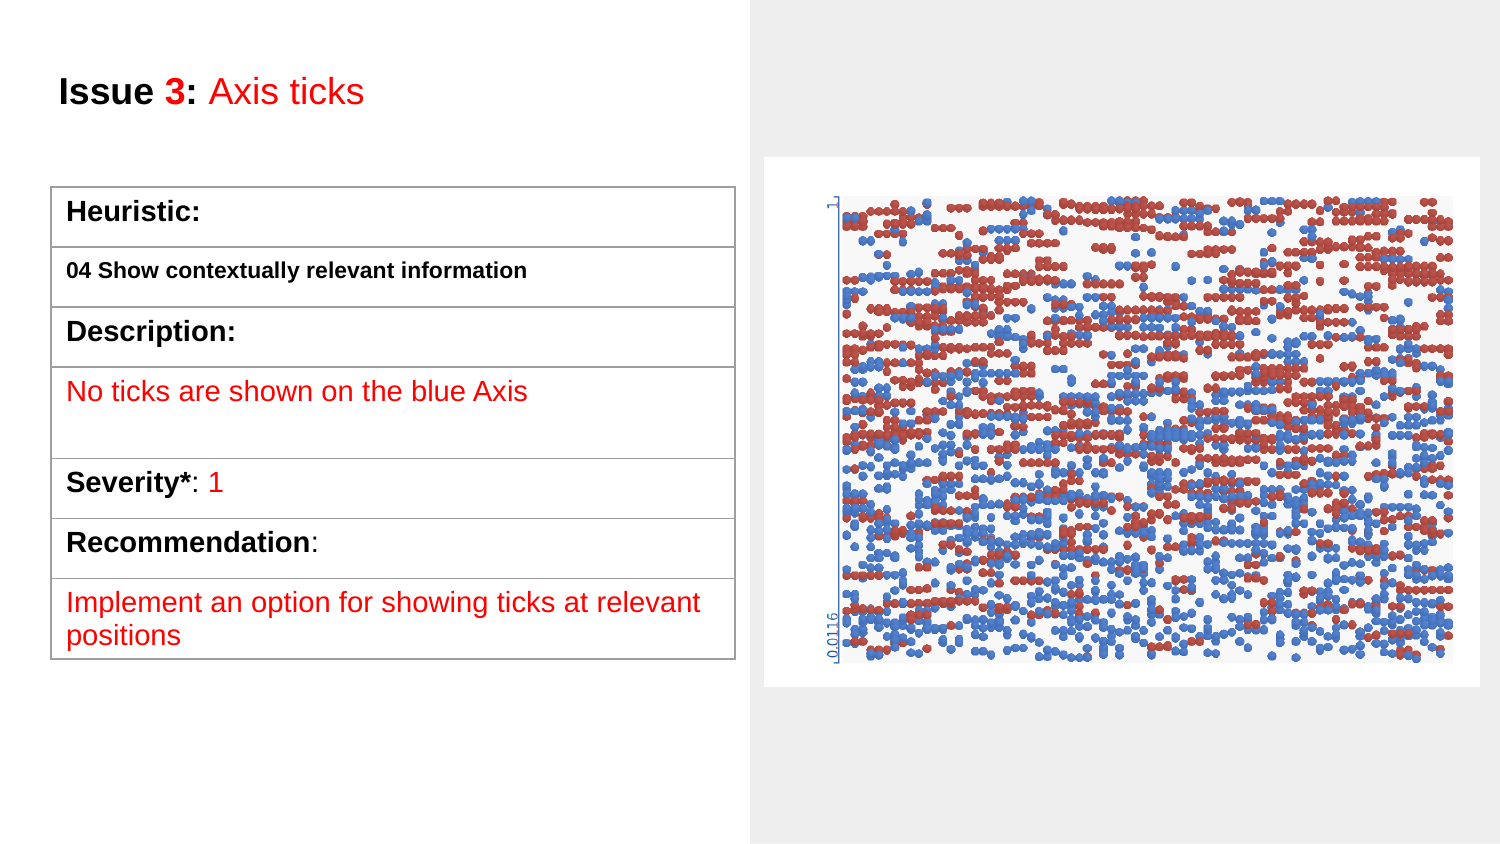

Issue 3: Axis ticks
| Heuristic: |
| --- |
| 04 Show contextually relevant information |
| Description: |
| No ticks are shown on the blue Axis |
| Severity\*: 1 |
| Recommendation: |
| Implement an option for showing ticks at relevant positions |